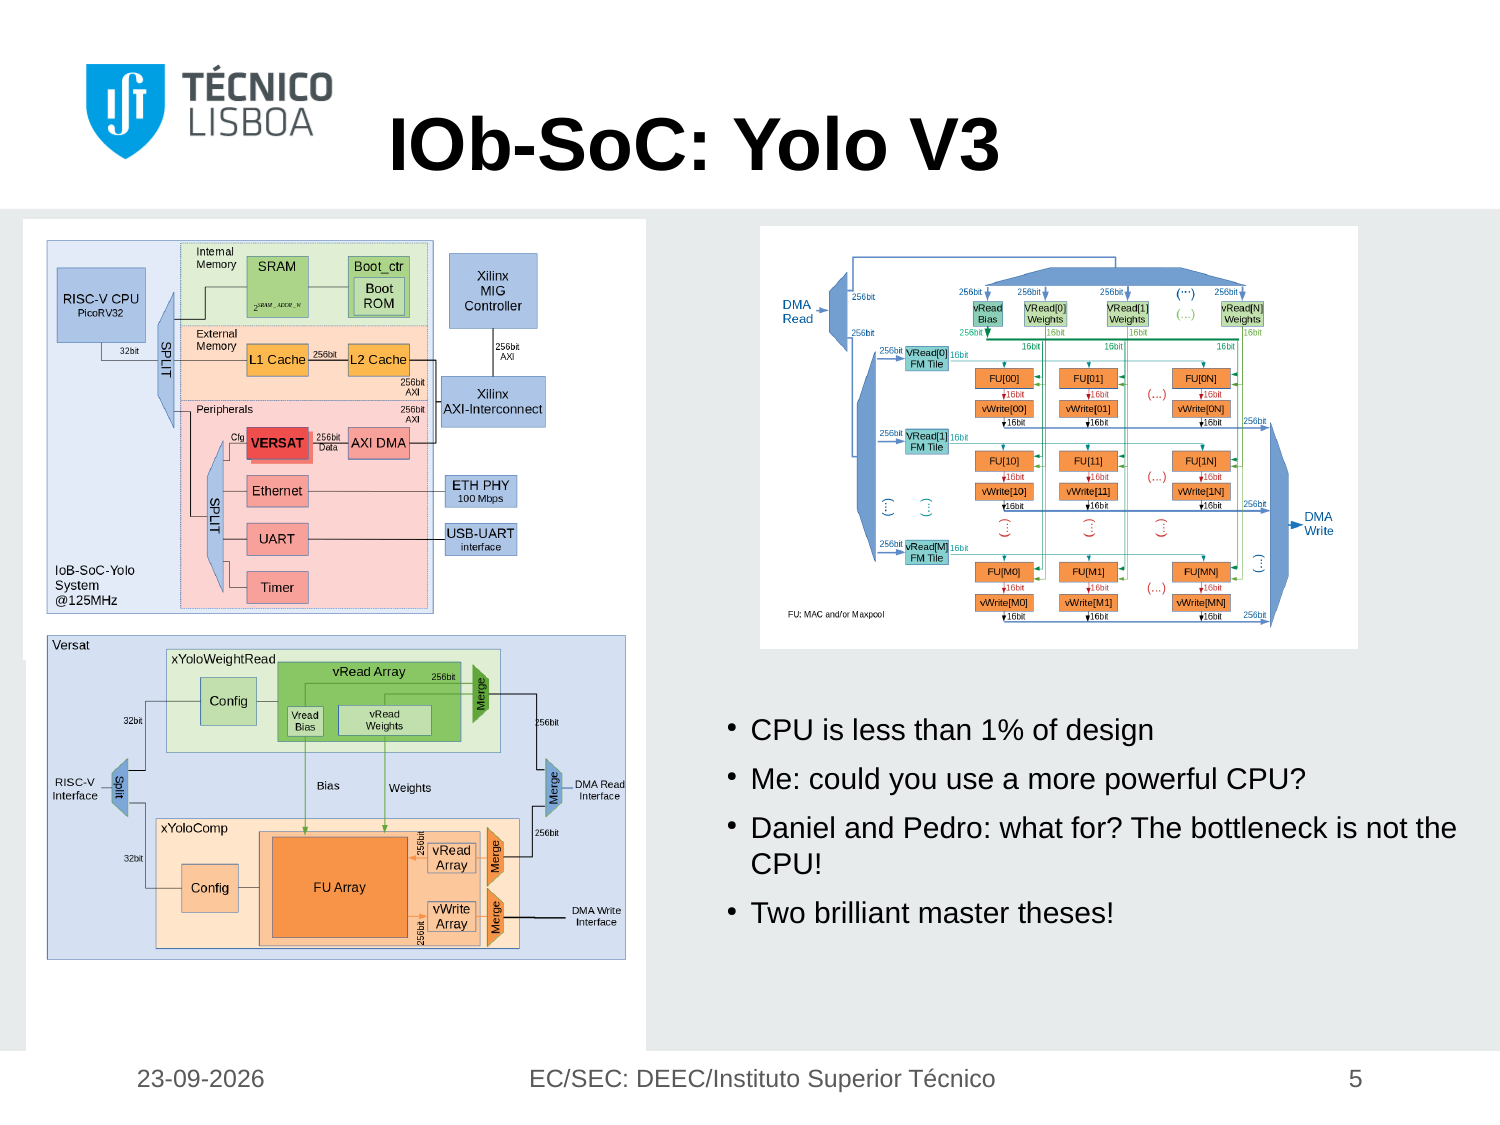

# IOb-SoC: Yolo V3
CPU is less than 1% of design
Me: could you use a more powerful CPU?
Daniel and Pedro: what for? The bottleneck is not the CPU!
Two brilliant master theses!
EC/SEC: DEEC/Instituto Superior Técnico
4